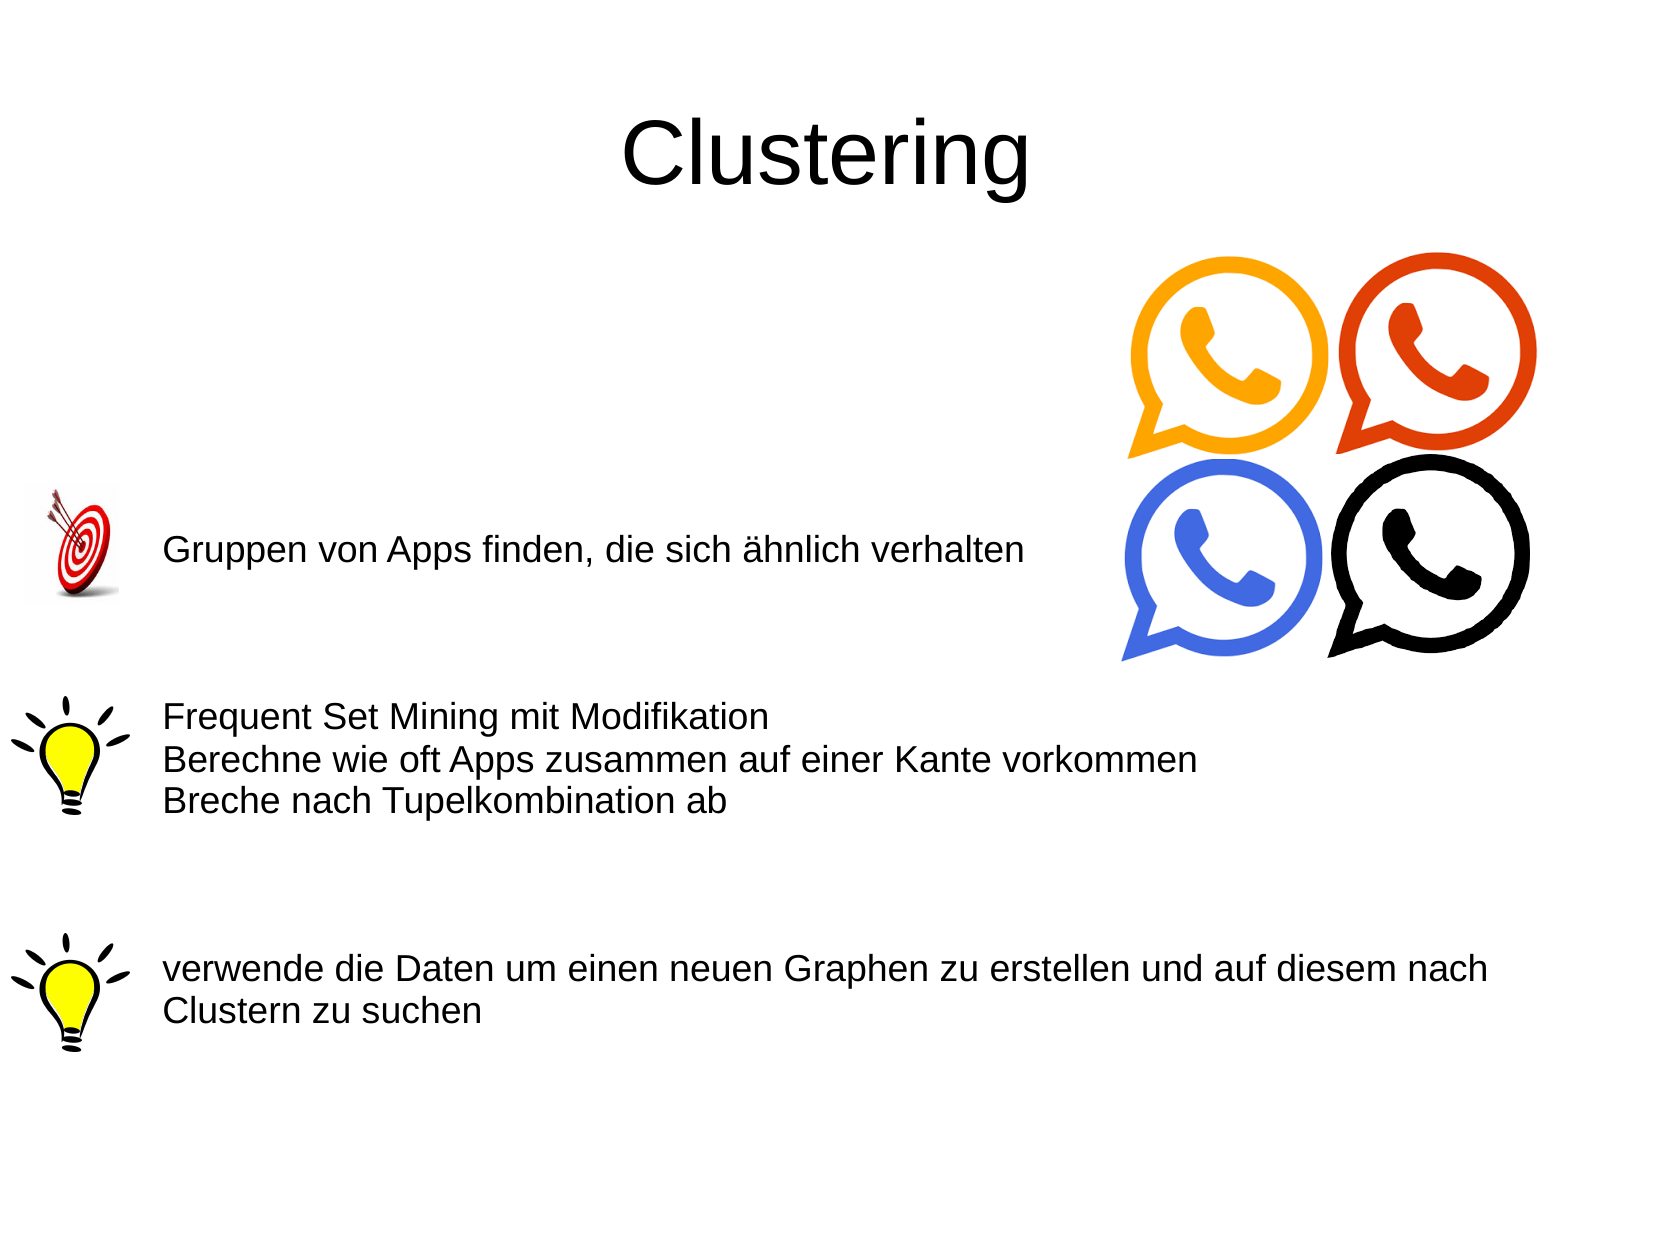

# Clustering
Gruppen von Apps finden, die sich ähnlich verhalten
Frequent Set Mining mit Modifikation
Berechne wie oft Apps zusammen auf einer Kante vorkommen
Breche nach Tupelkombination ab
verwende die Daten um einen neuen Graphen zu erstellen und auf diesem nach
Clustern zu suchen